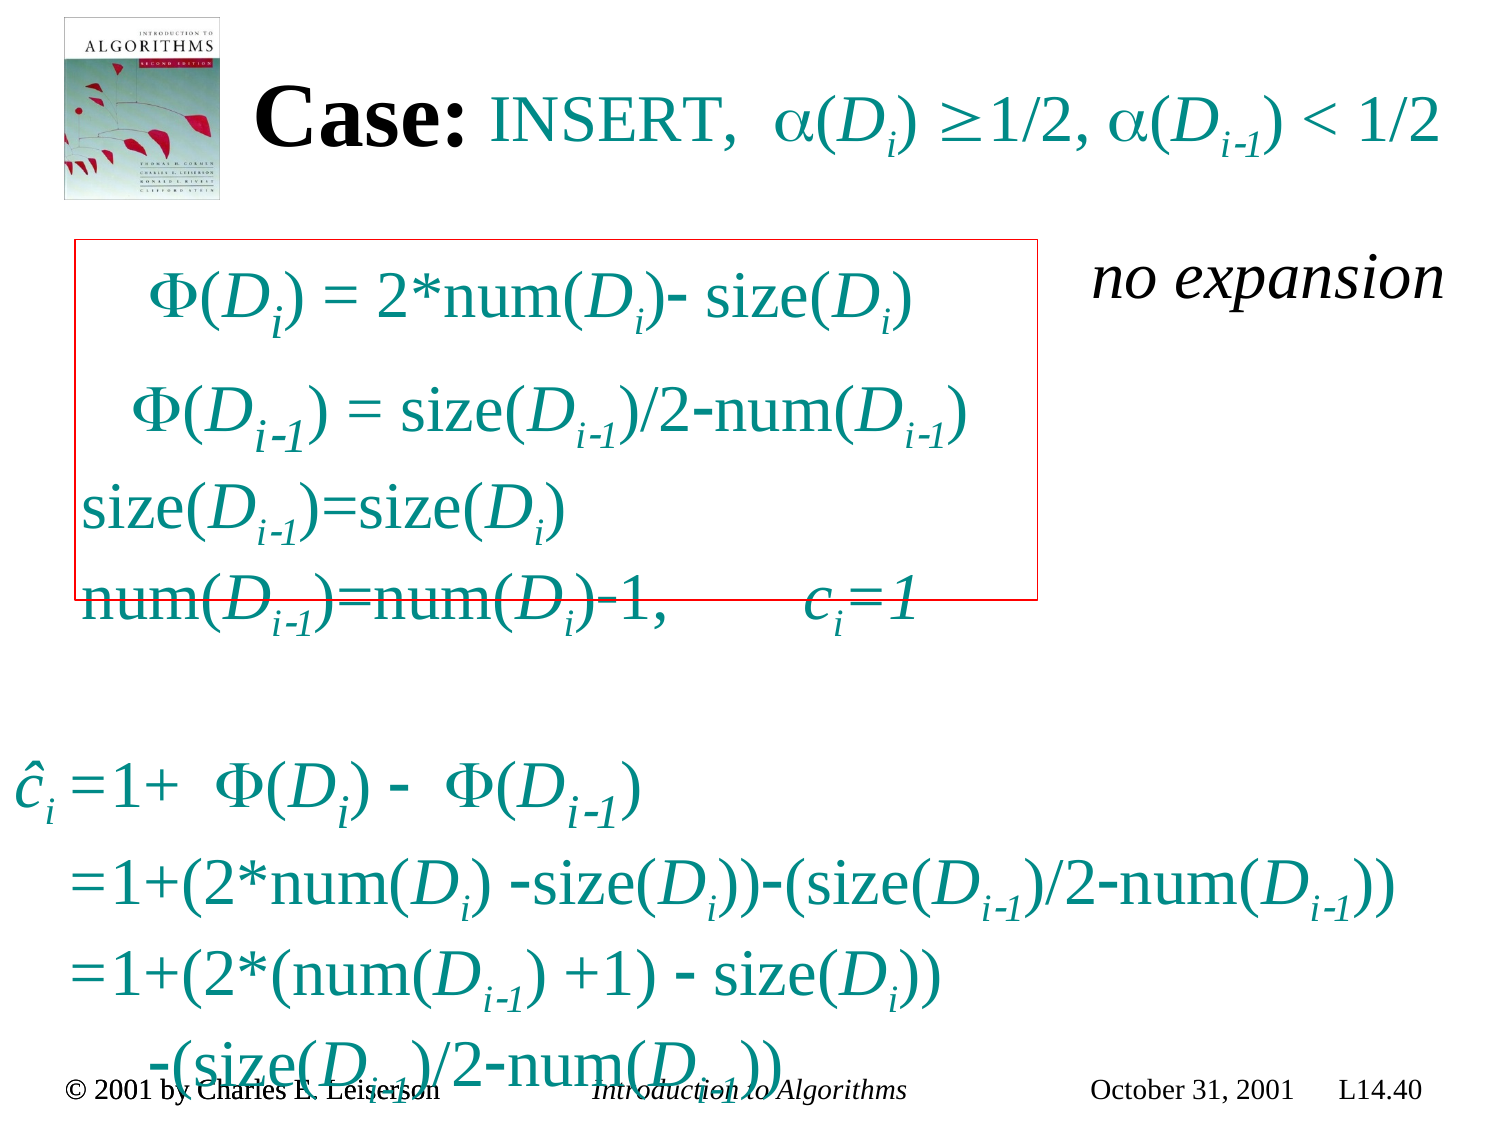

# Case:
INSERT, (Di) 1/2, (Di1) < 1/2
no expansion
(Di) = 2*num(Di) size(Di)
 (Di1) = size(Di1)/2num(Di1)
 size(Di1)=size(Di)
 num(Di1)=num(Di)1, ci=1
ĉi =1+(Di) (Di1)
 =1+(2*num(Di) size(Di))(size(Di1)/2num(Di1))
 =1+(2*(num(Di1) +1)  size(Di))
 (size(Di1)/2num(Di1))
 =3+ 3*num(Di1)  3 size(Di)/2
Introduction to Algorithms
October 31, 2001 L14.